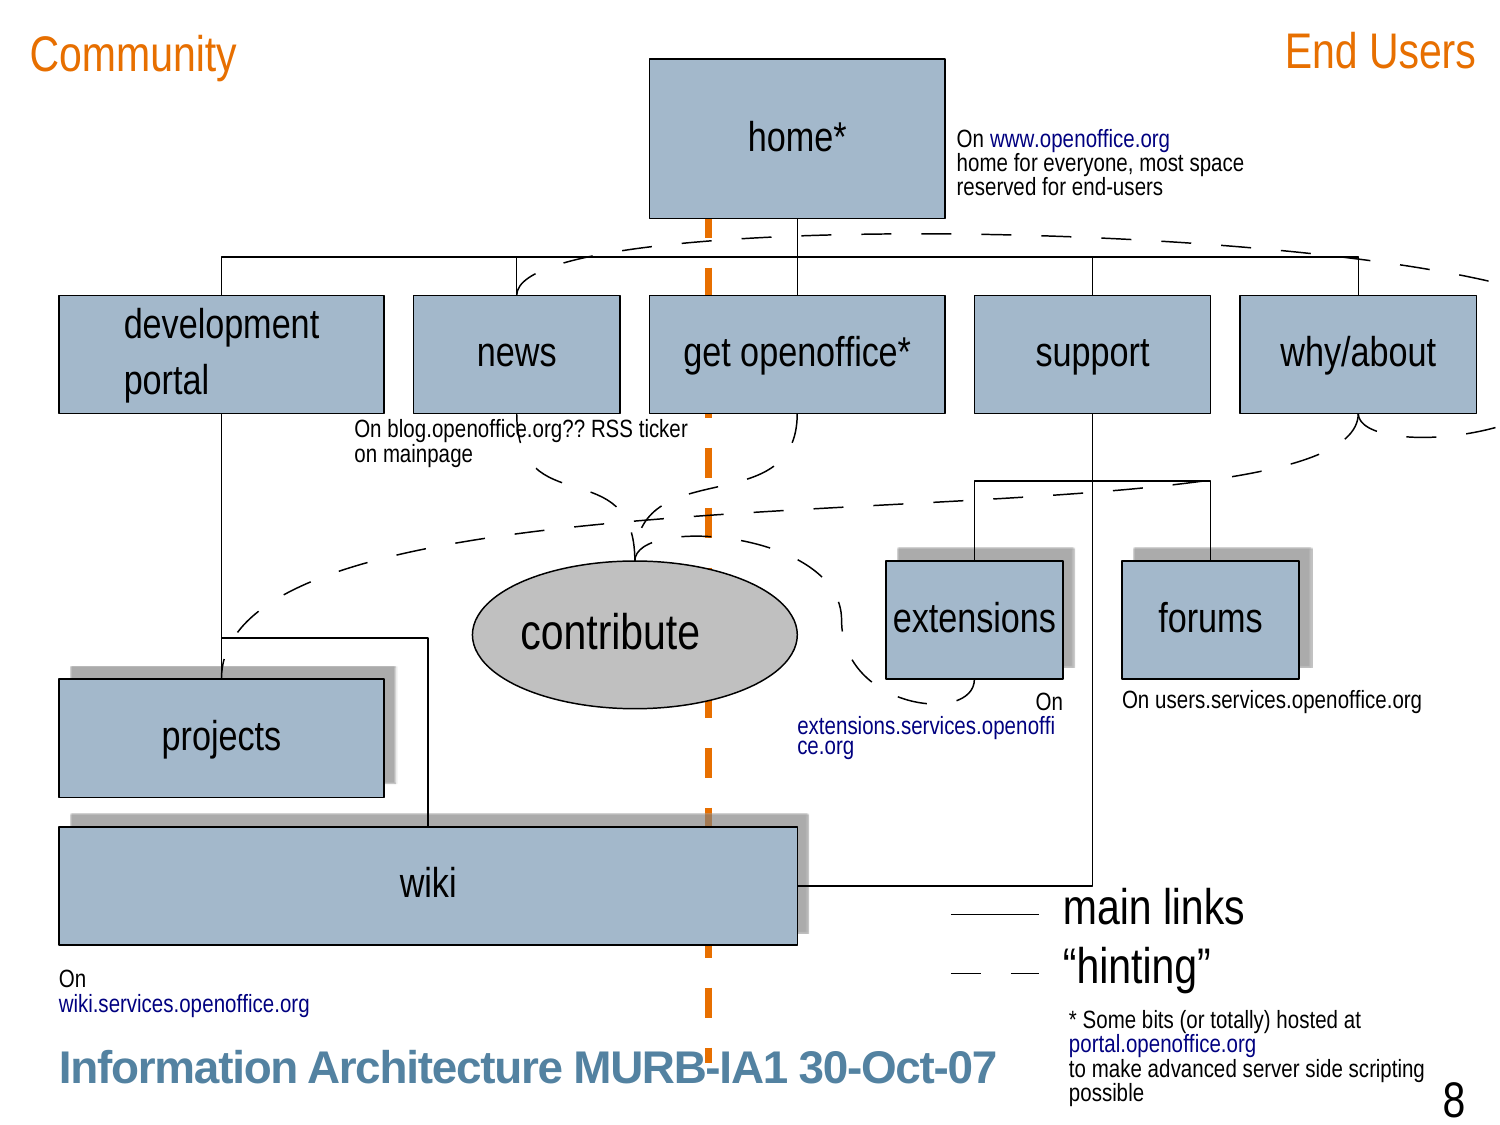

End Users
Community
home*
On www.openoffice.org
home for everyone, most space reserved for end-users
development
portal
news
get openoffice*
support
why/about
On blog.openoffice.org?? RSS ticker on mainpage
contribute
extensions
forums
projects
On users.services.openoffice.org
On
extensions.services.openoffice.org
wiki
main links
# Information Architecture MURB-IA1 30-Oct-07
“hinting”
On
wiki.services.openoffice.org
* Some bits (or totally) hosted at portal.openoffice.org
to make advanced server side scripting possible